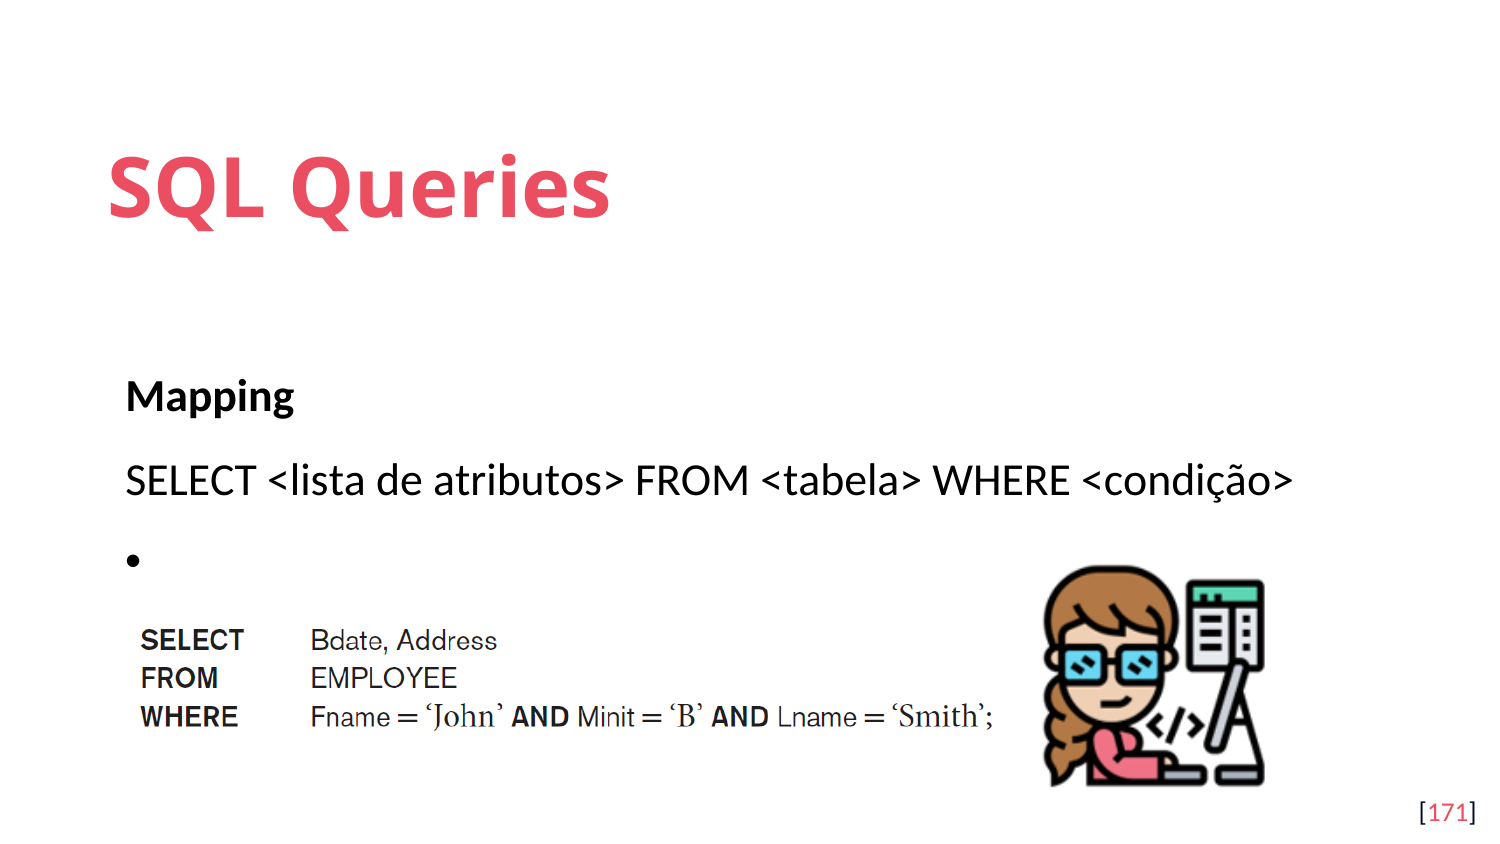

SQL Queries
Mapping
SELECT <lista de atributos> FROM <tabela> WHERE <condição>